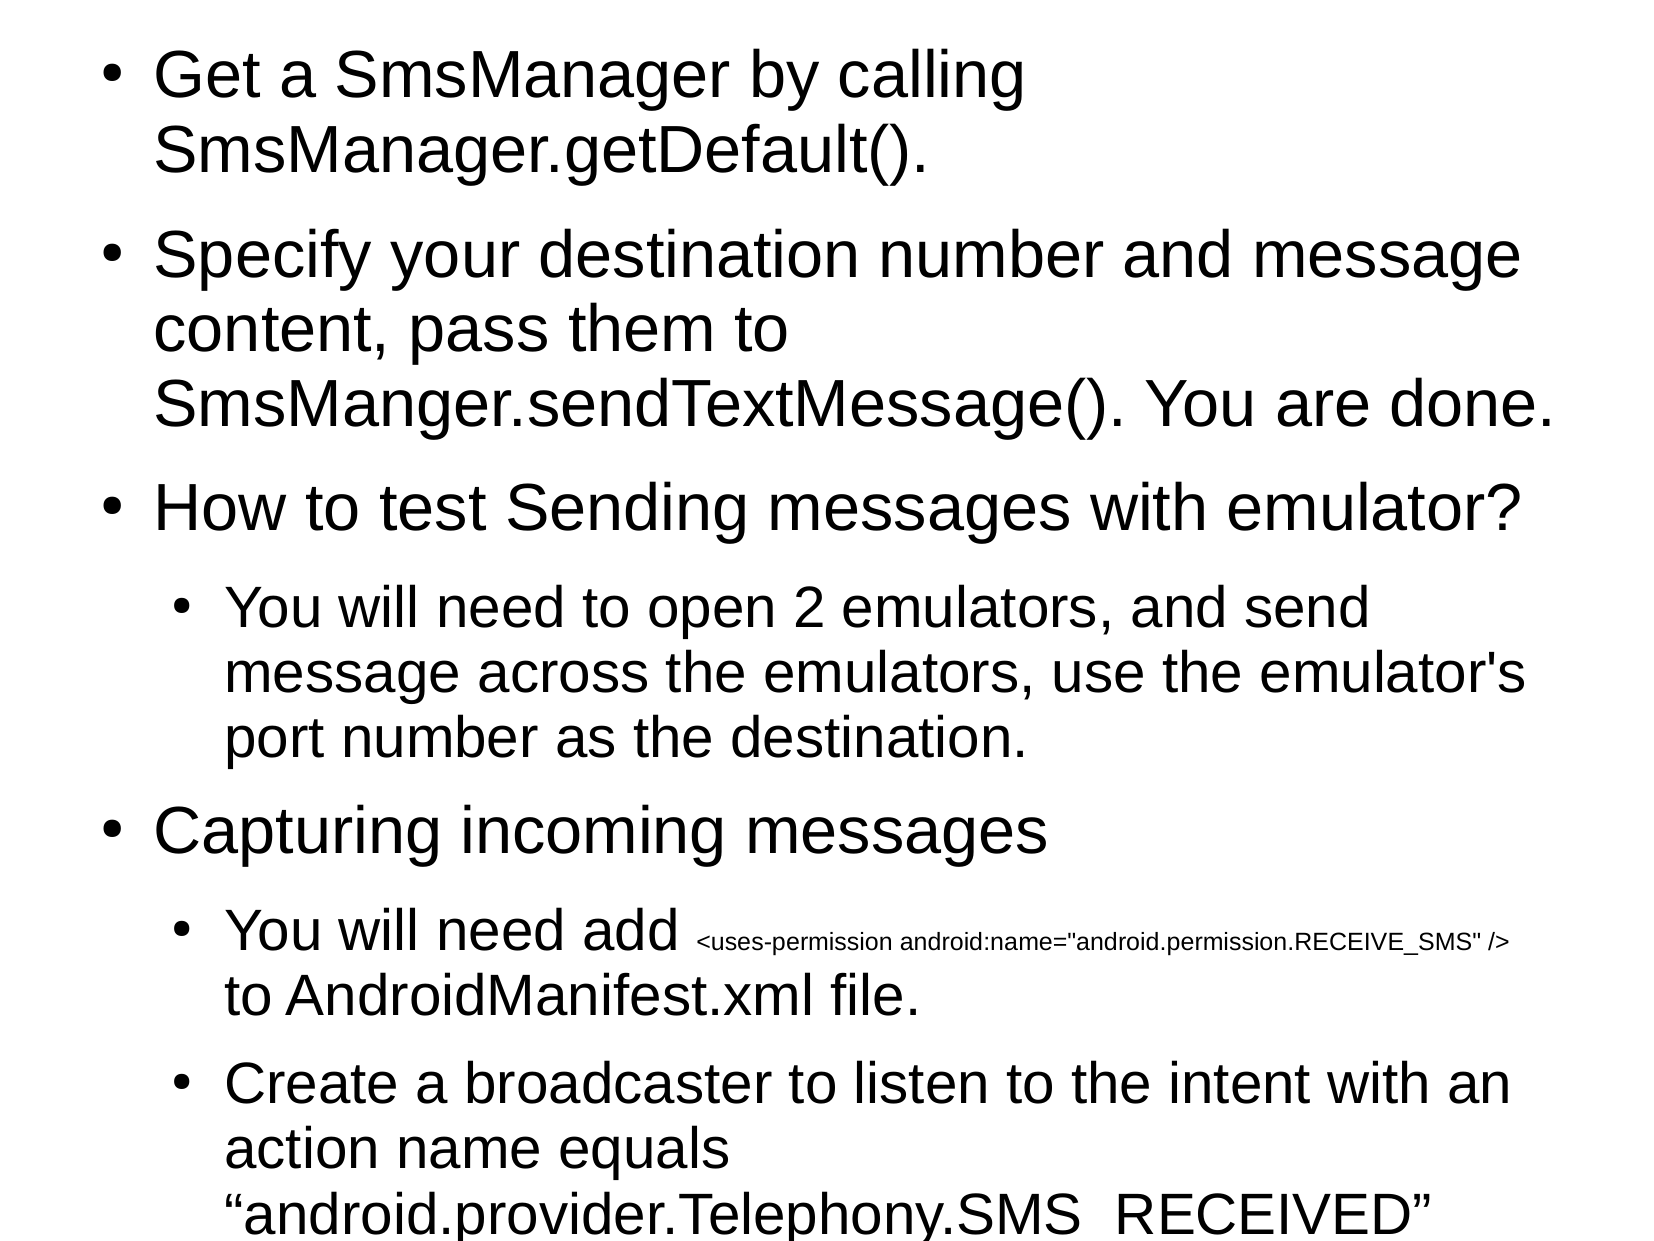

# Get a SmsManager by calling SmsManager.getDefault().
Specify your destination number and message content, pass them to SmsManger.sendTextMessage(). You are done.
How to test Sending messages with emulator?
You will need to open 2 emulators, and send message across the emulators, use the emulator's port number as the destination.
Capturing incoming messages
You will need add <uses-permission android:name="android.permission.RECEIVE_SMS" />
to AndroidManifest.xml file.
Create a broadcaster to listen to the intent with an action name equals “android.provider.Telephony.SMS_RECEIVED”